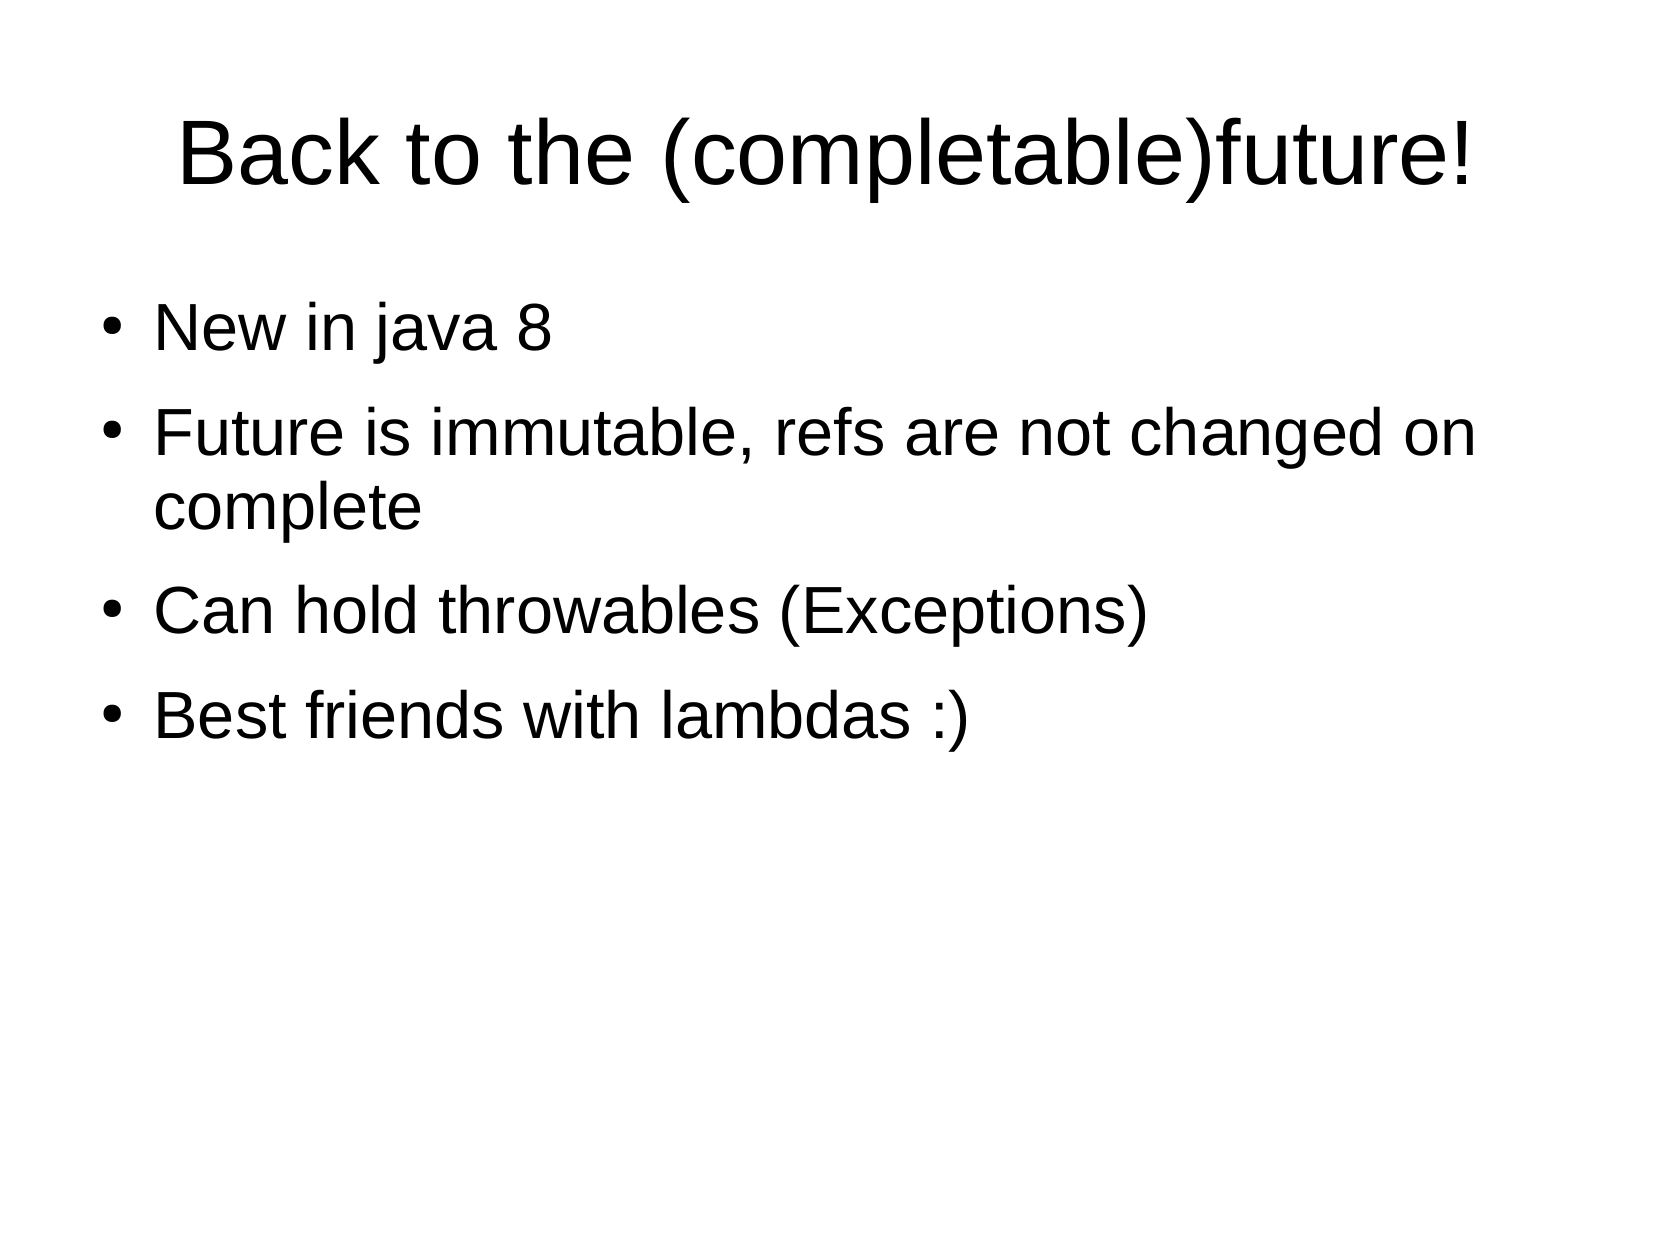

# Back to the (completable)future!
New in java 8
Future is immutable, refs are not changed on complete
Can hold throwables (Exceptions)
Best friends with lambdas :)